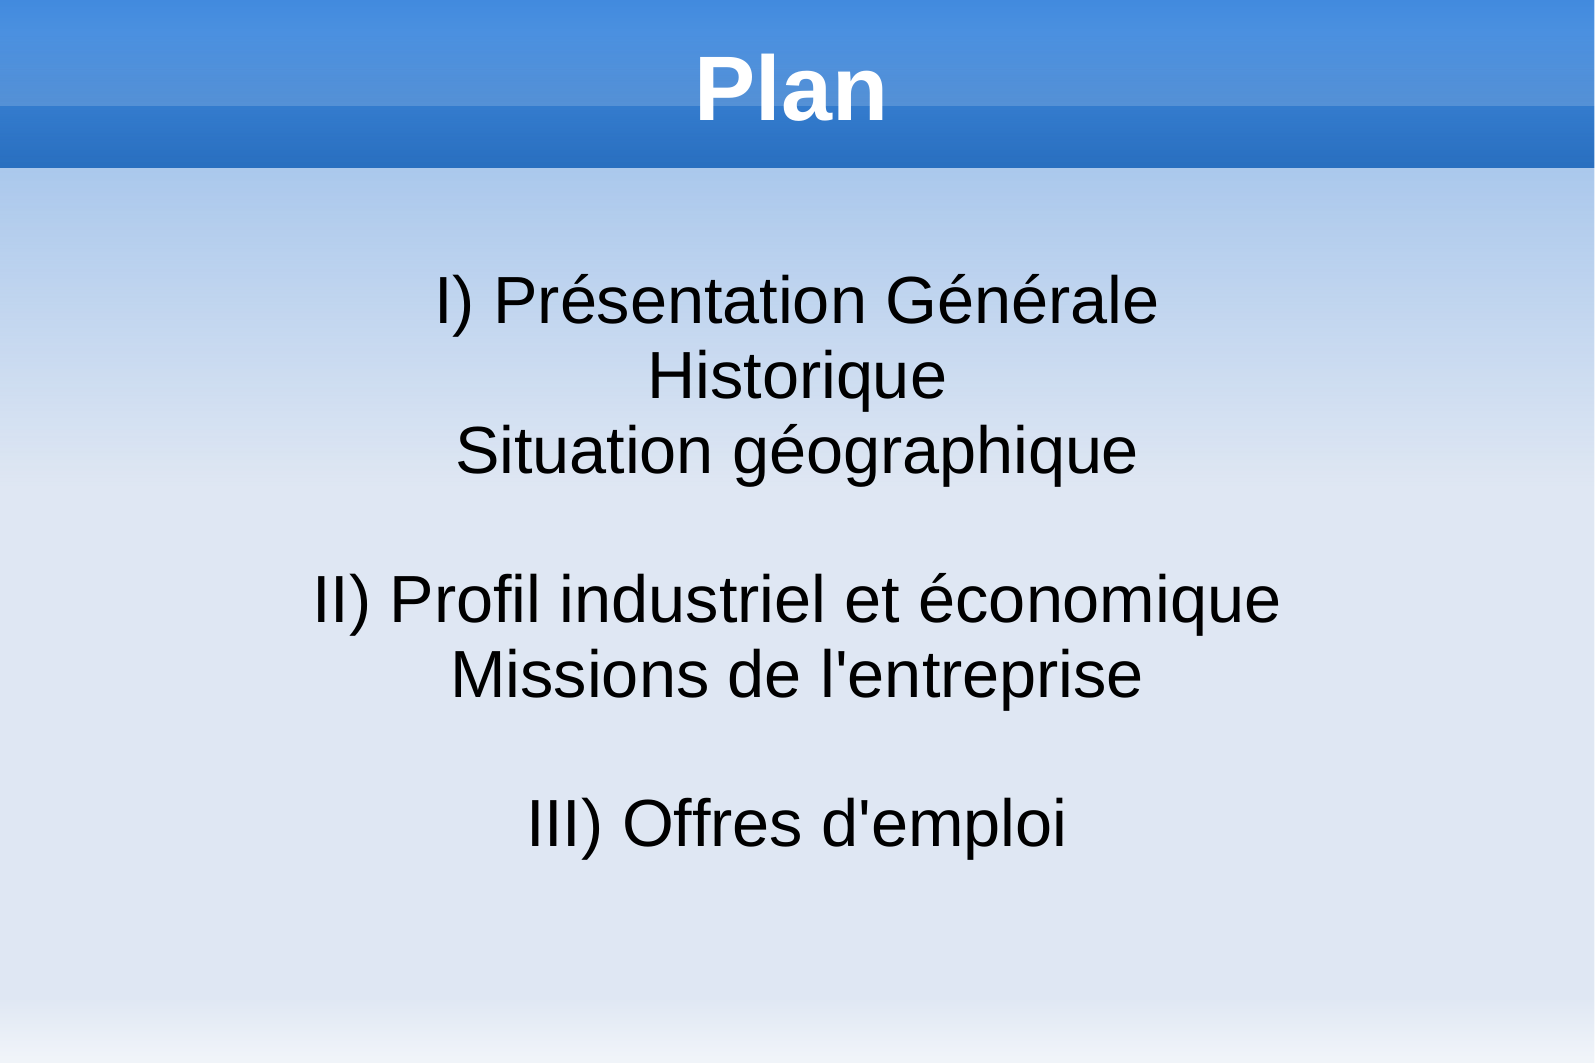

# Plan
I) Présentation Générale
Historique
Situation géographique
II) Profil industriel et économique
Missions de l'entreprise
III) Offres d'emploi